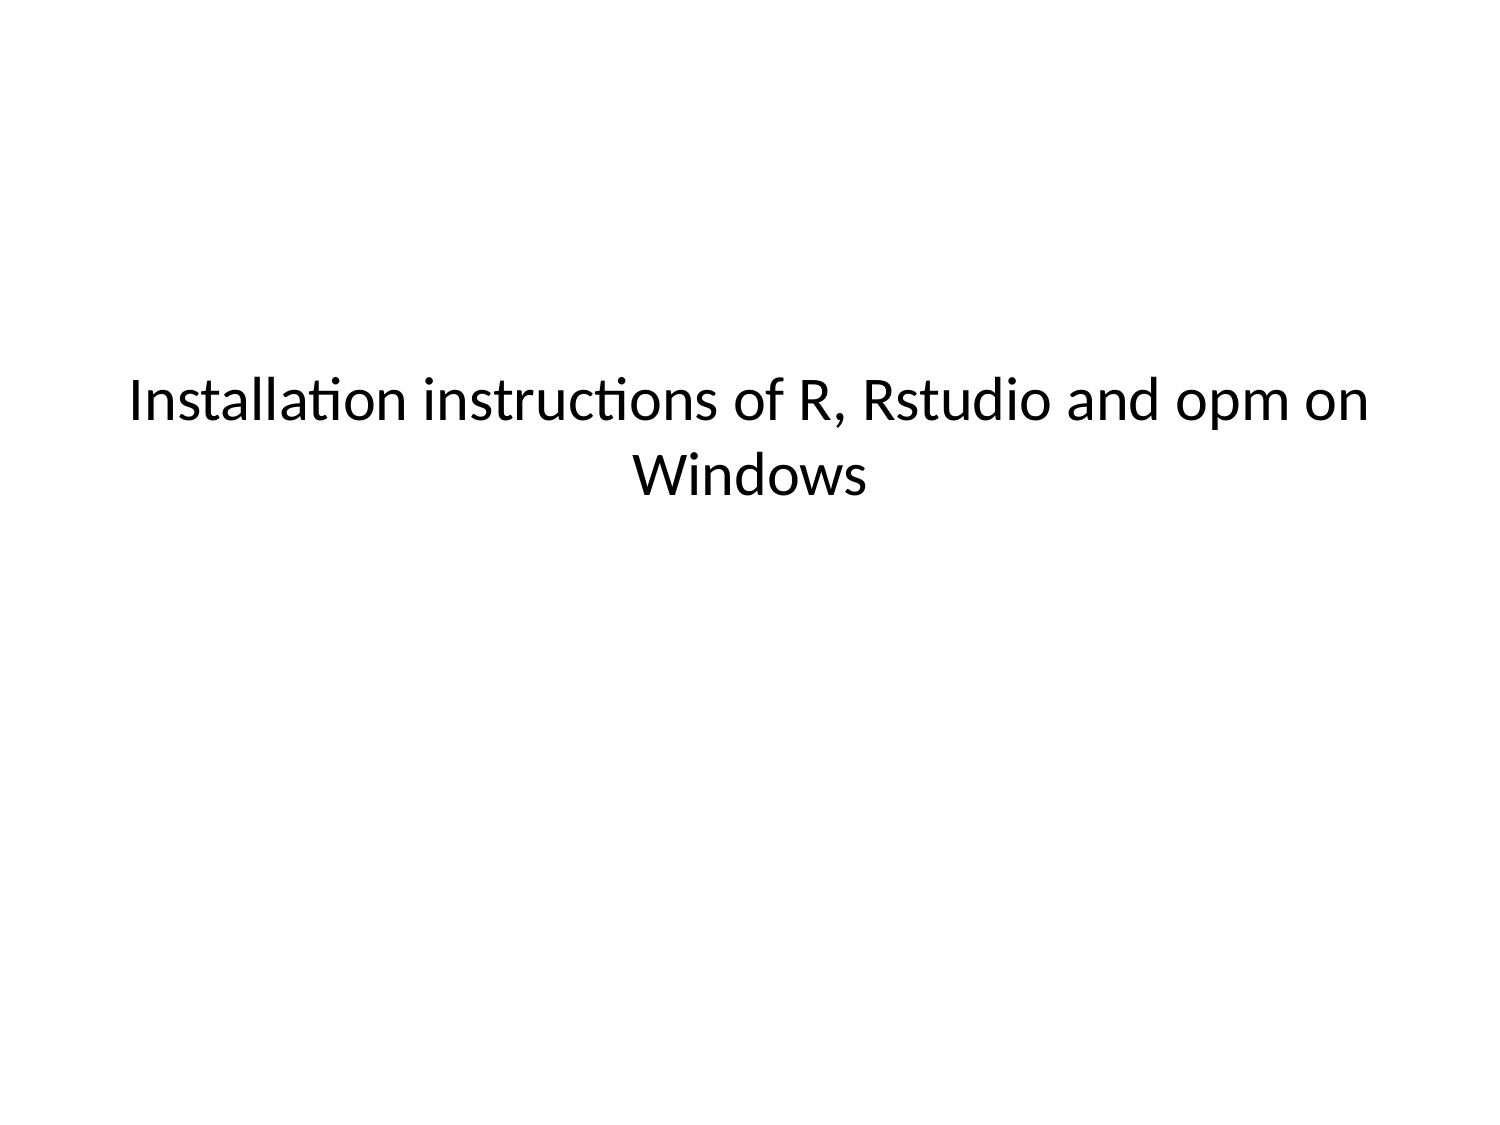

# Installation instructions of R, Rstudio and opm on Windows